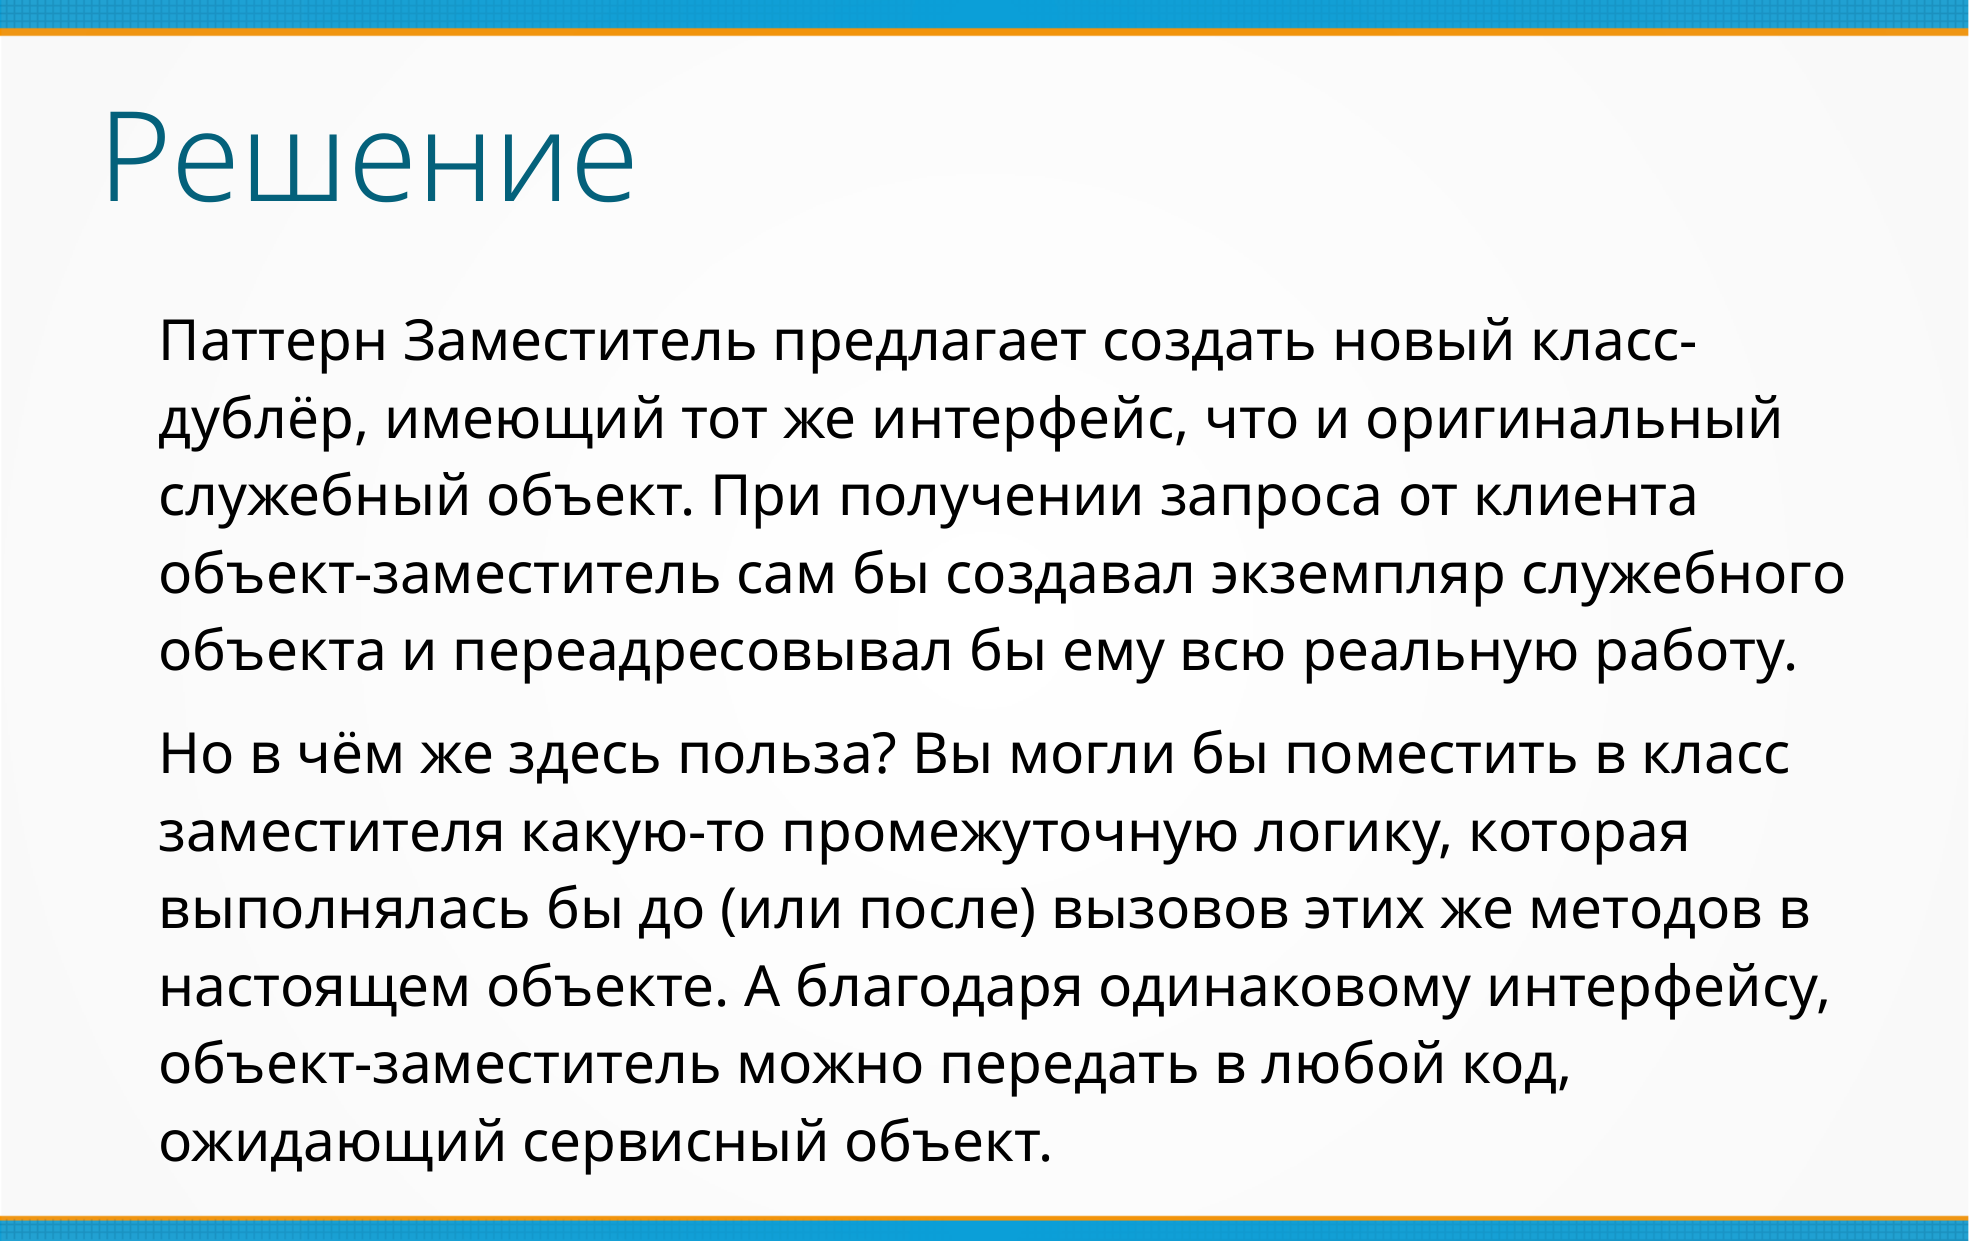

# Решение
Паттерн Заместитель предлагает создать новый класс-дублёр, имеющий тот же интерфейс, что и оригинальный служебный объект. При получении запроса от клиента объект-заместитель сам бы создавал экземпляр служебного объекта и переадресовывал бы ему всю реальную работу.
Но в чём же здесь польза? Вы могли бы поместить в класс заместителя какую-то промежуточную логику, которая выполнялась бы до (или после) вызовов этих же методов в настоящем объекте. А благодаря одинаковому интерфейсу, объект-заместитель можно передать в любой код, ожидающий сервисный объект.